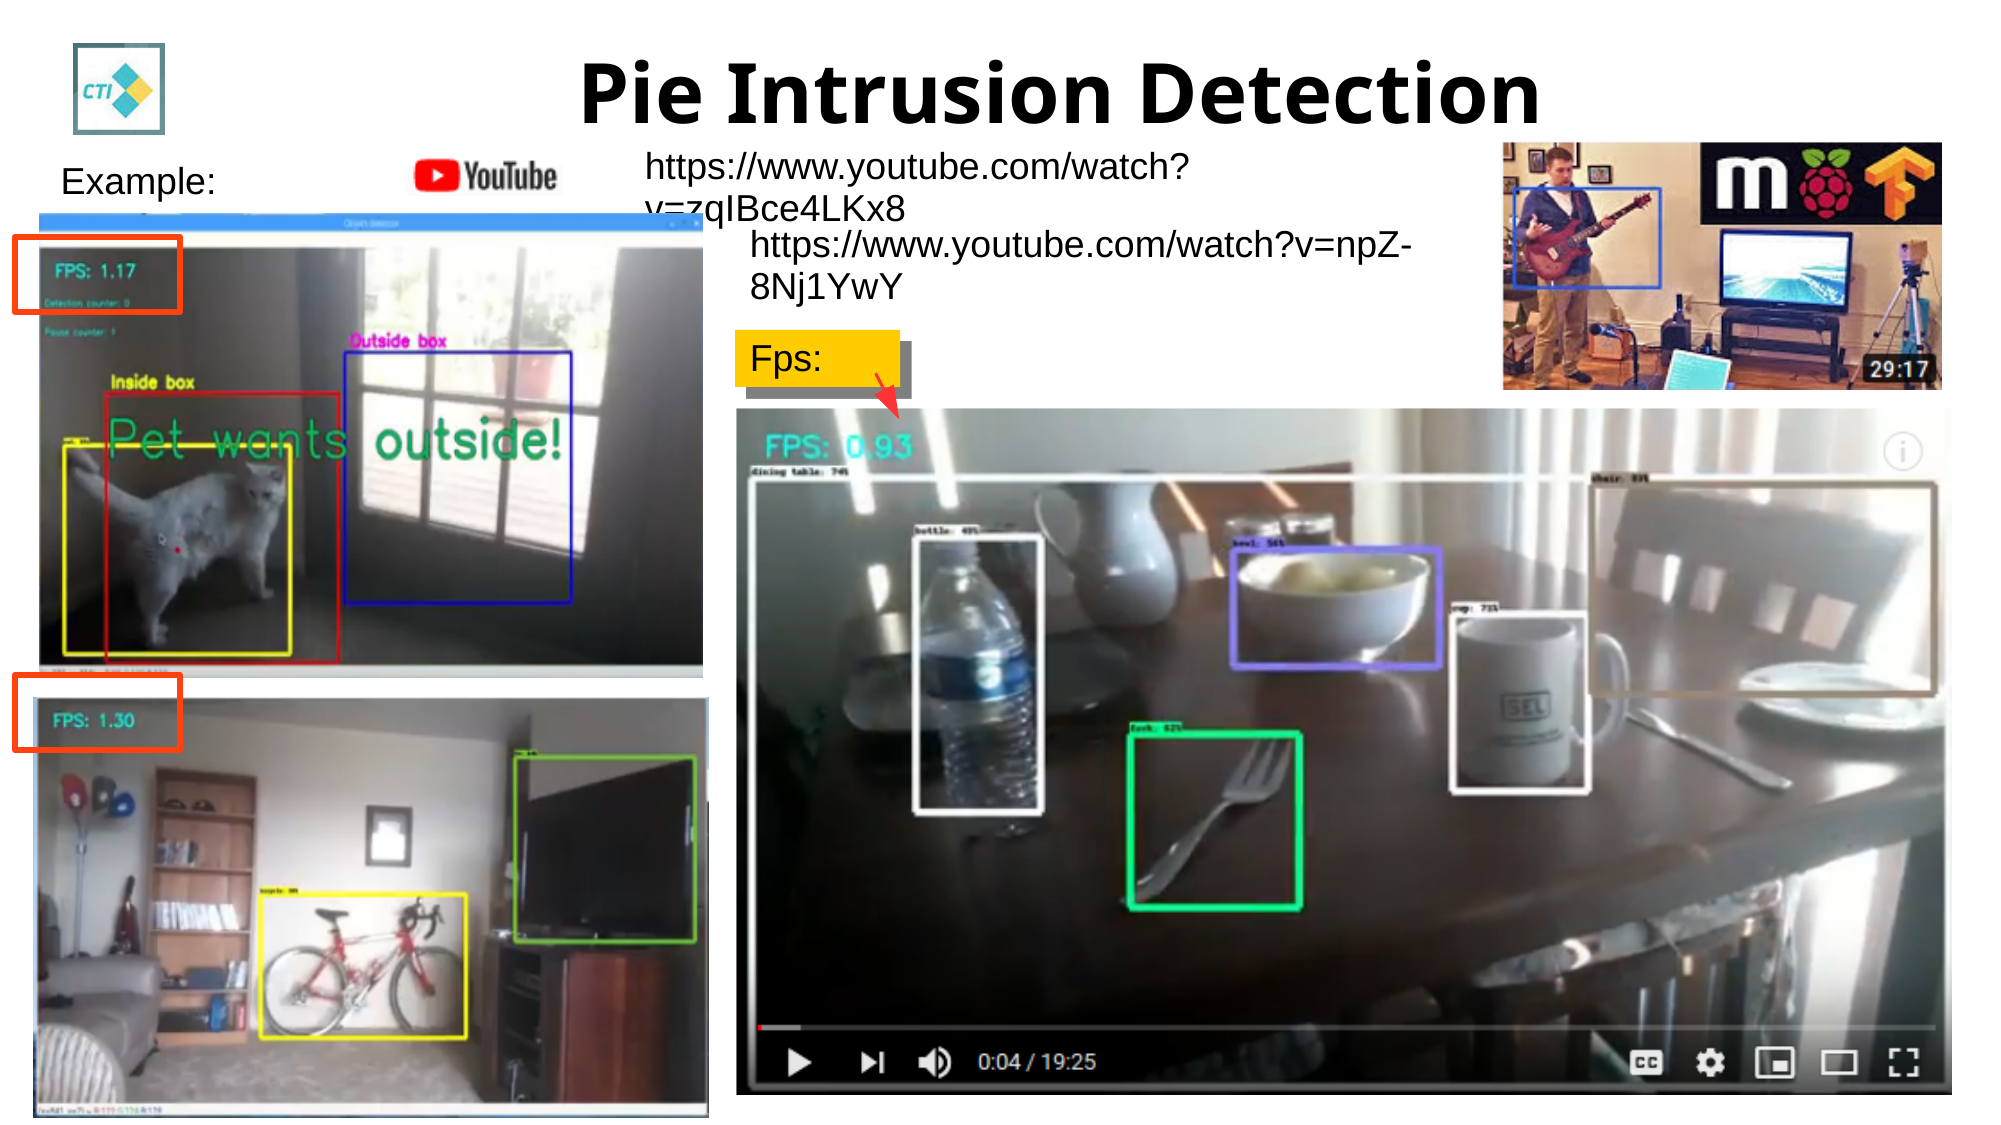

# Pie Intrusion Detection
https://www.youtube.com/watch?v=zqIBce4LKx8
Example:
https://www.youtube.com/watch?v=npZ-8Nj1YwY
Fps: